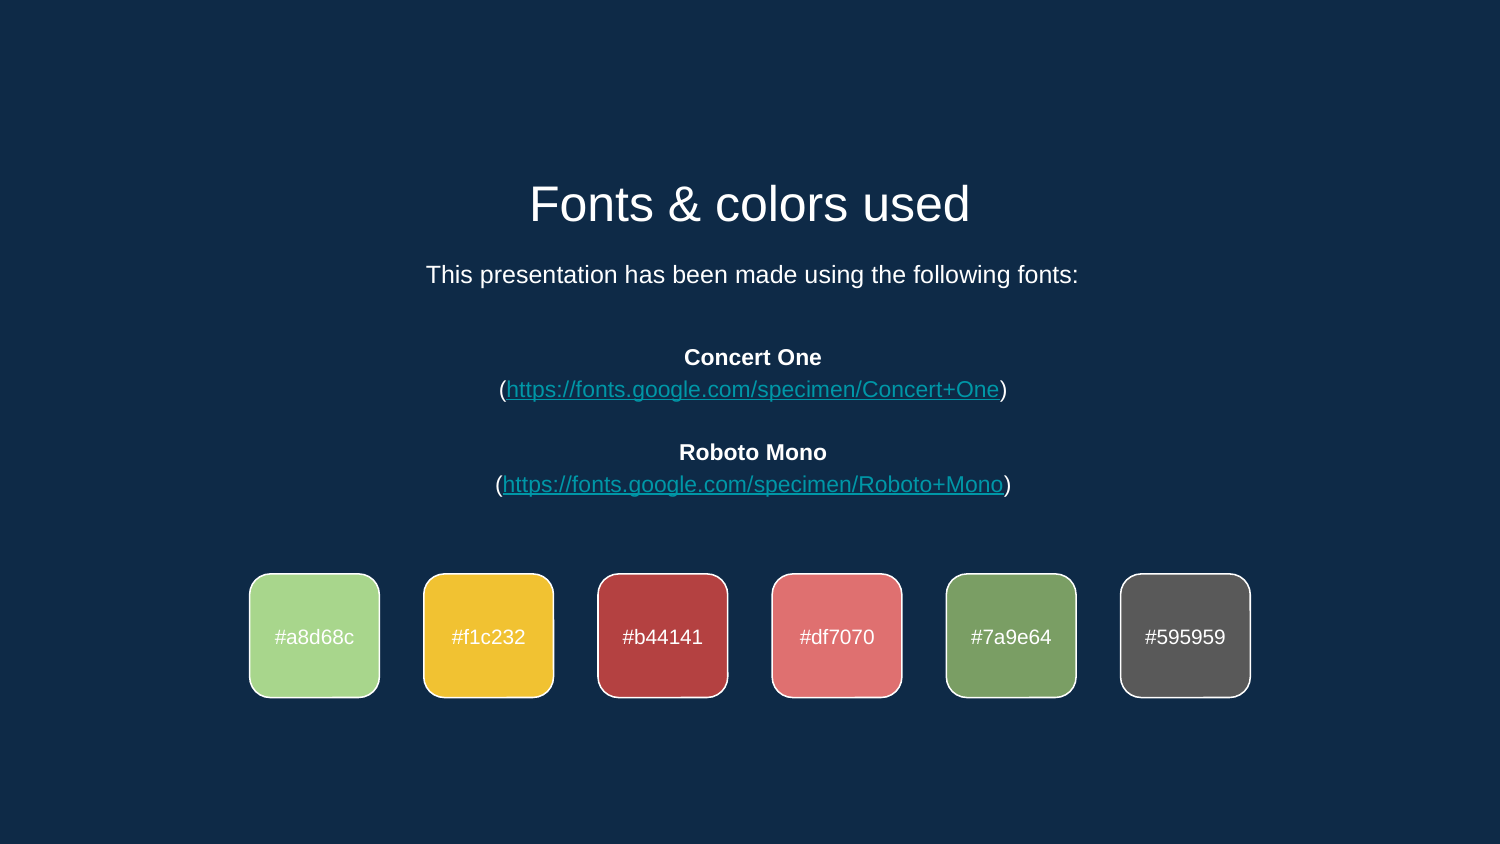

# Fonts & colors used
This presentation has been made using the following fonts:
Concert One
(https://fonts.google.com/specimen/Concert+One)
Roboto Mono
(https://fonts.google.com/specimen/Roboto+Mono)
#a8d68c
#f1c232
#b44141
#df7070
#7a9e64
#595959